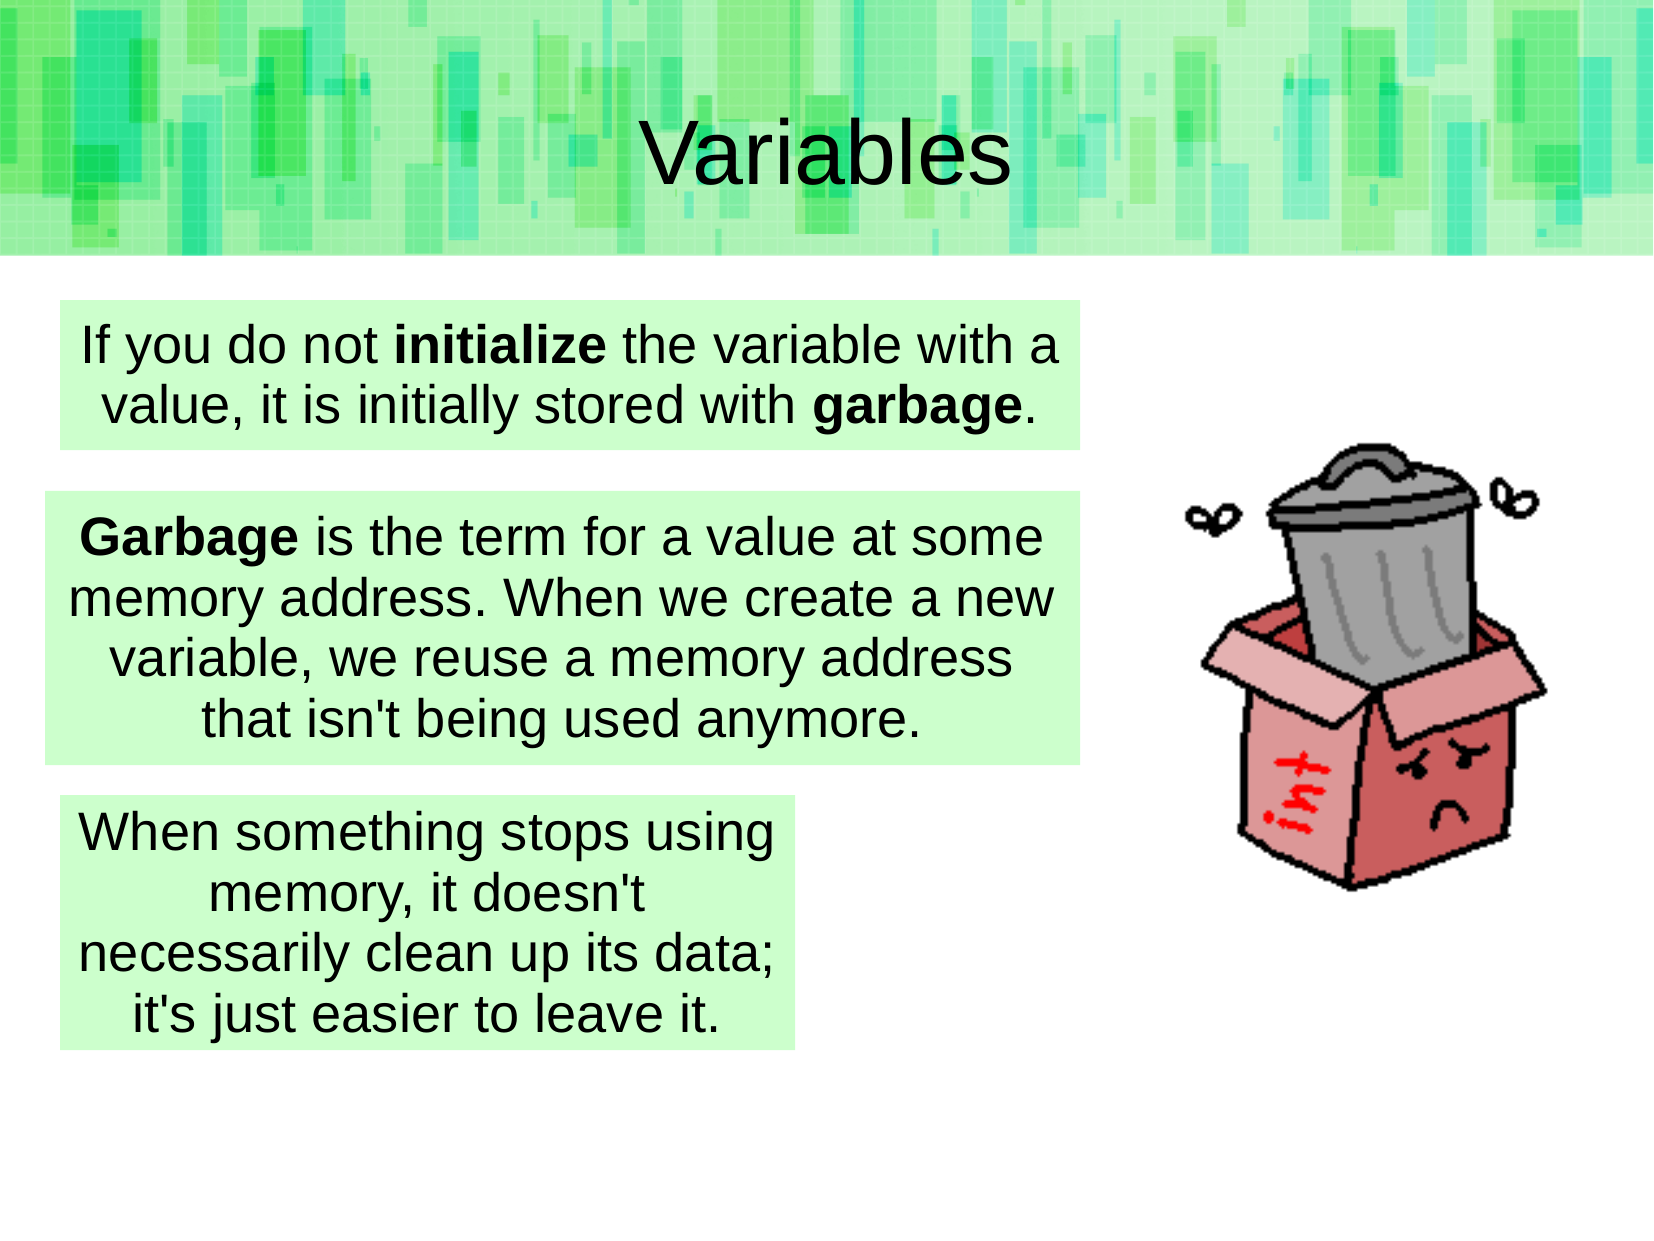

# Variables
If you do not initialize the variable with a value, it is initially stored with garbage.
Garbage is the term for a value at some memory address. When we create a new variable, we reuse a memory address that isn't being used anymore.
When something stops using memory, it doesn't necessarily clean up its data; it's just easier to leave it.